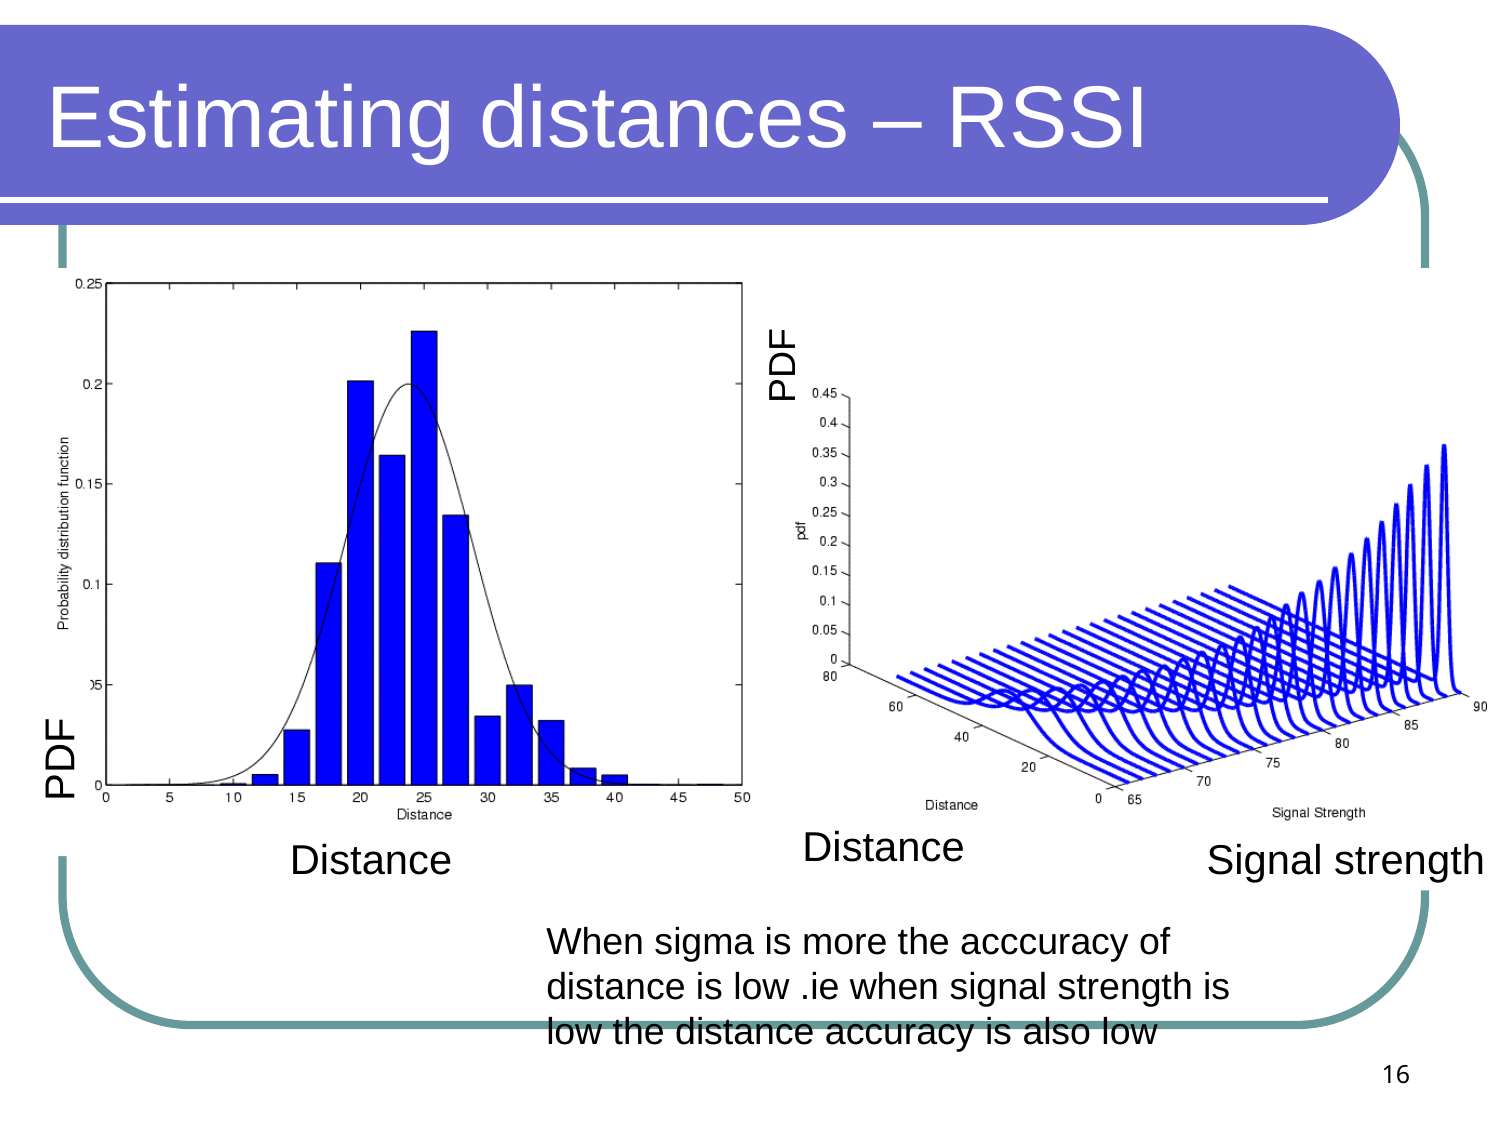

# Estimating distances – RSSI
PDF
PDF
Distance
Distance
Signal strength
When sigma is more the acccuracy of distance is low .ie when signal strength is low the distance accuracy is also low